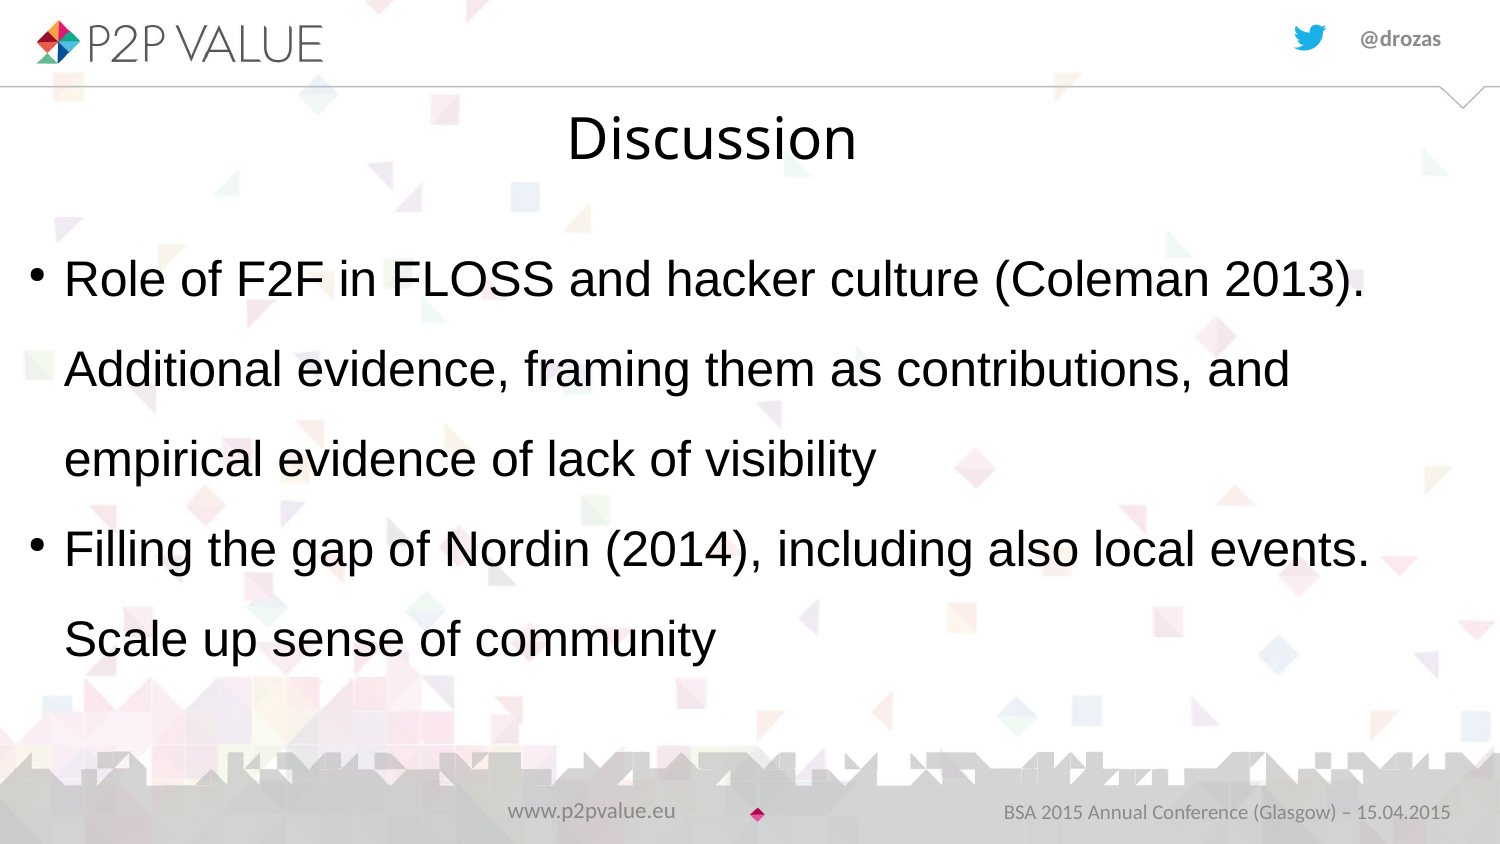

@drozas
# Discussion
Role of F2F in FLOSS and hacker culture (Coleman 2013). Additional evidence, framing them as contributions, and empirical evidence of lack of visibility
Filling the gap of Nordin (2014), including also local events. Scale up sense of community
BSA 2015 Annual Conference (Glasgow) – 15.04.2015
www.p2pvalue.eu